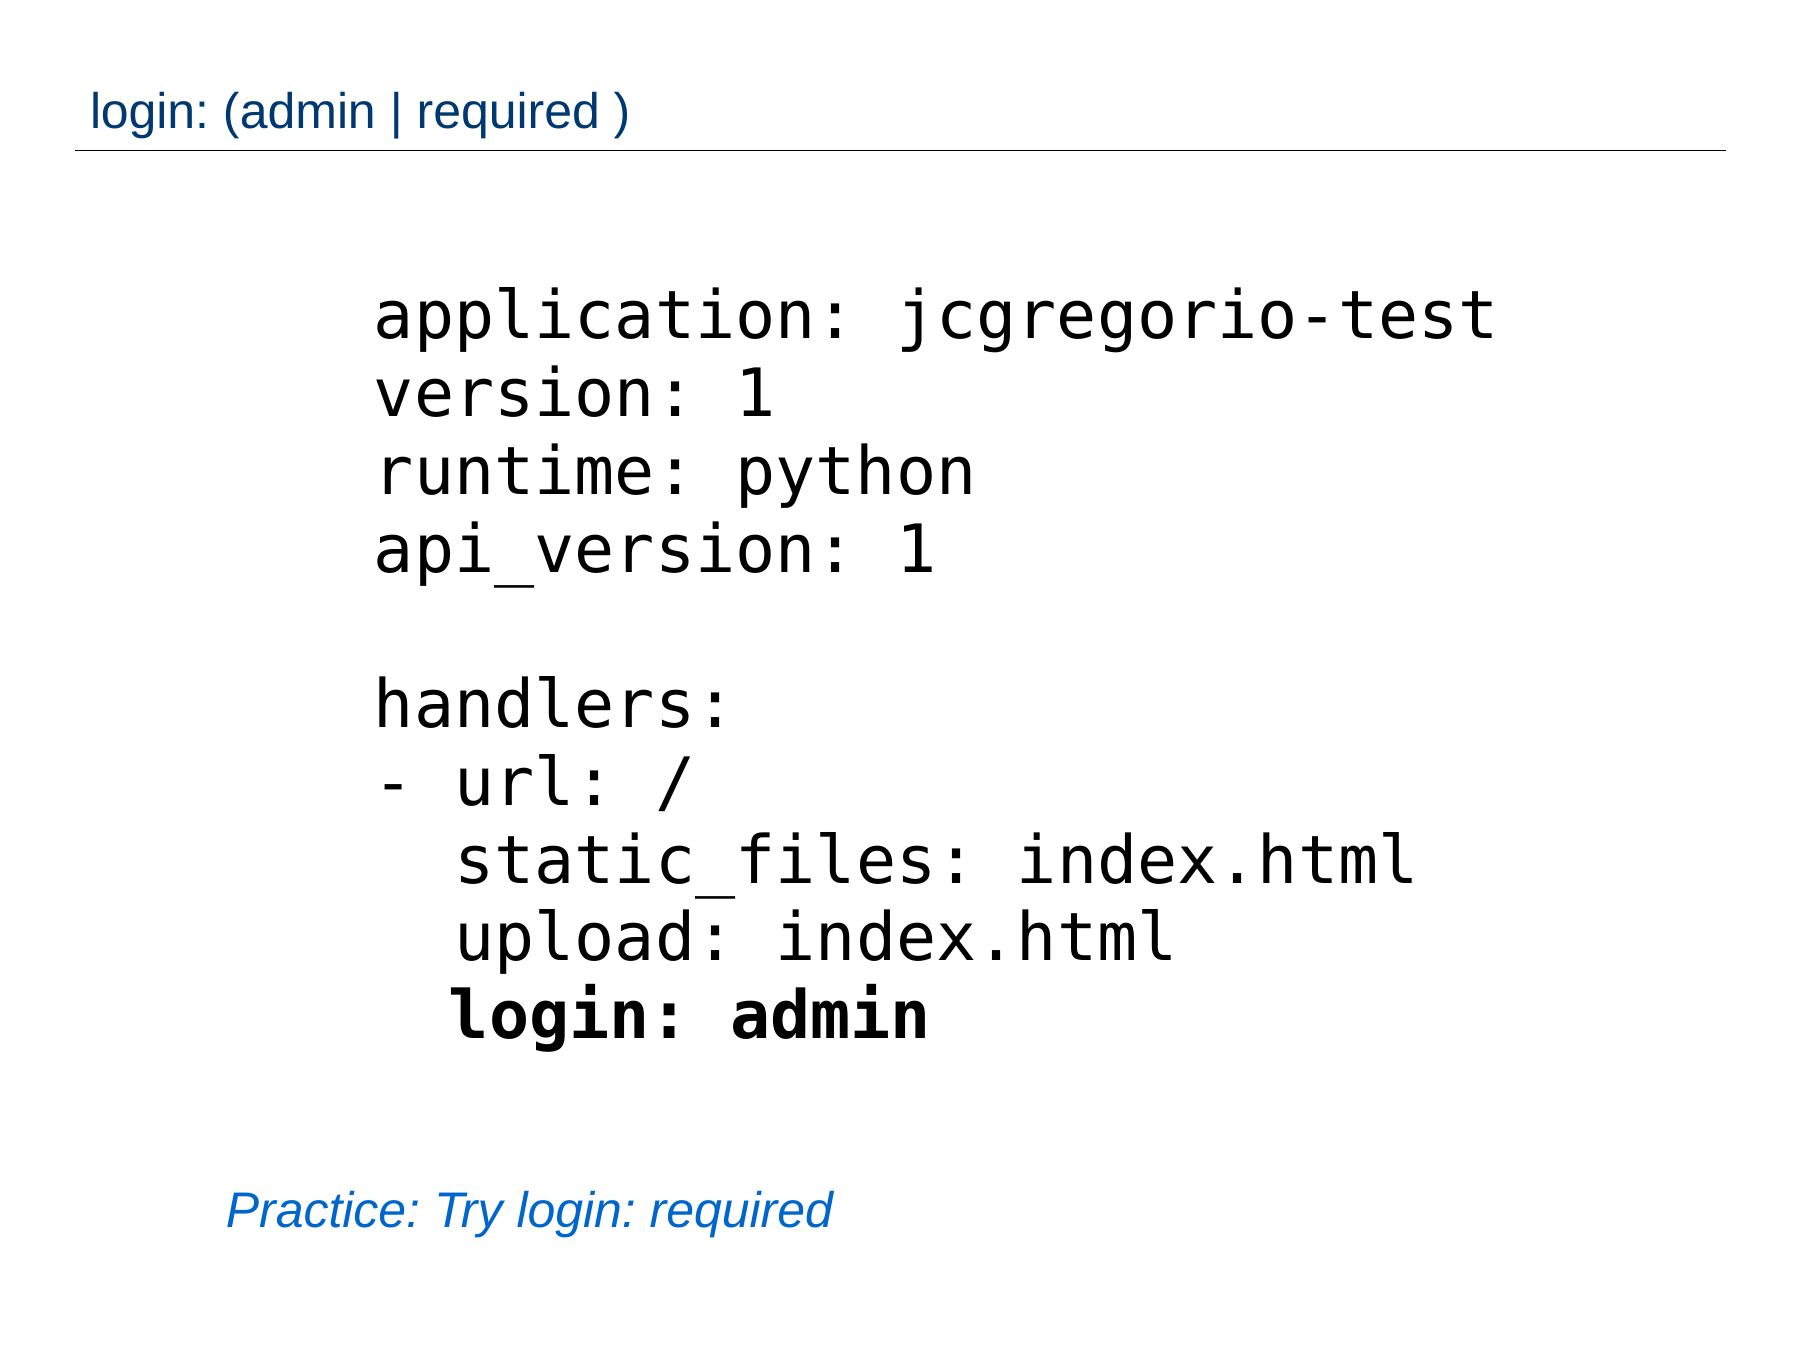

# login: (admin | required )
application: jcgregorio-test
version: 1
runtime: python
api_version: 1
handlers:
- url: /
 static_files: index.html
 upload: index.html
	login: admin
Practice: Try login: required